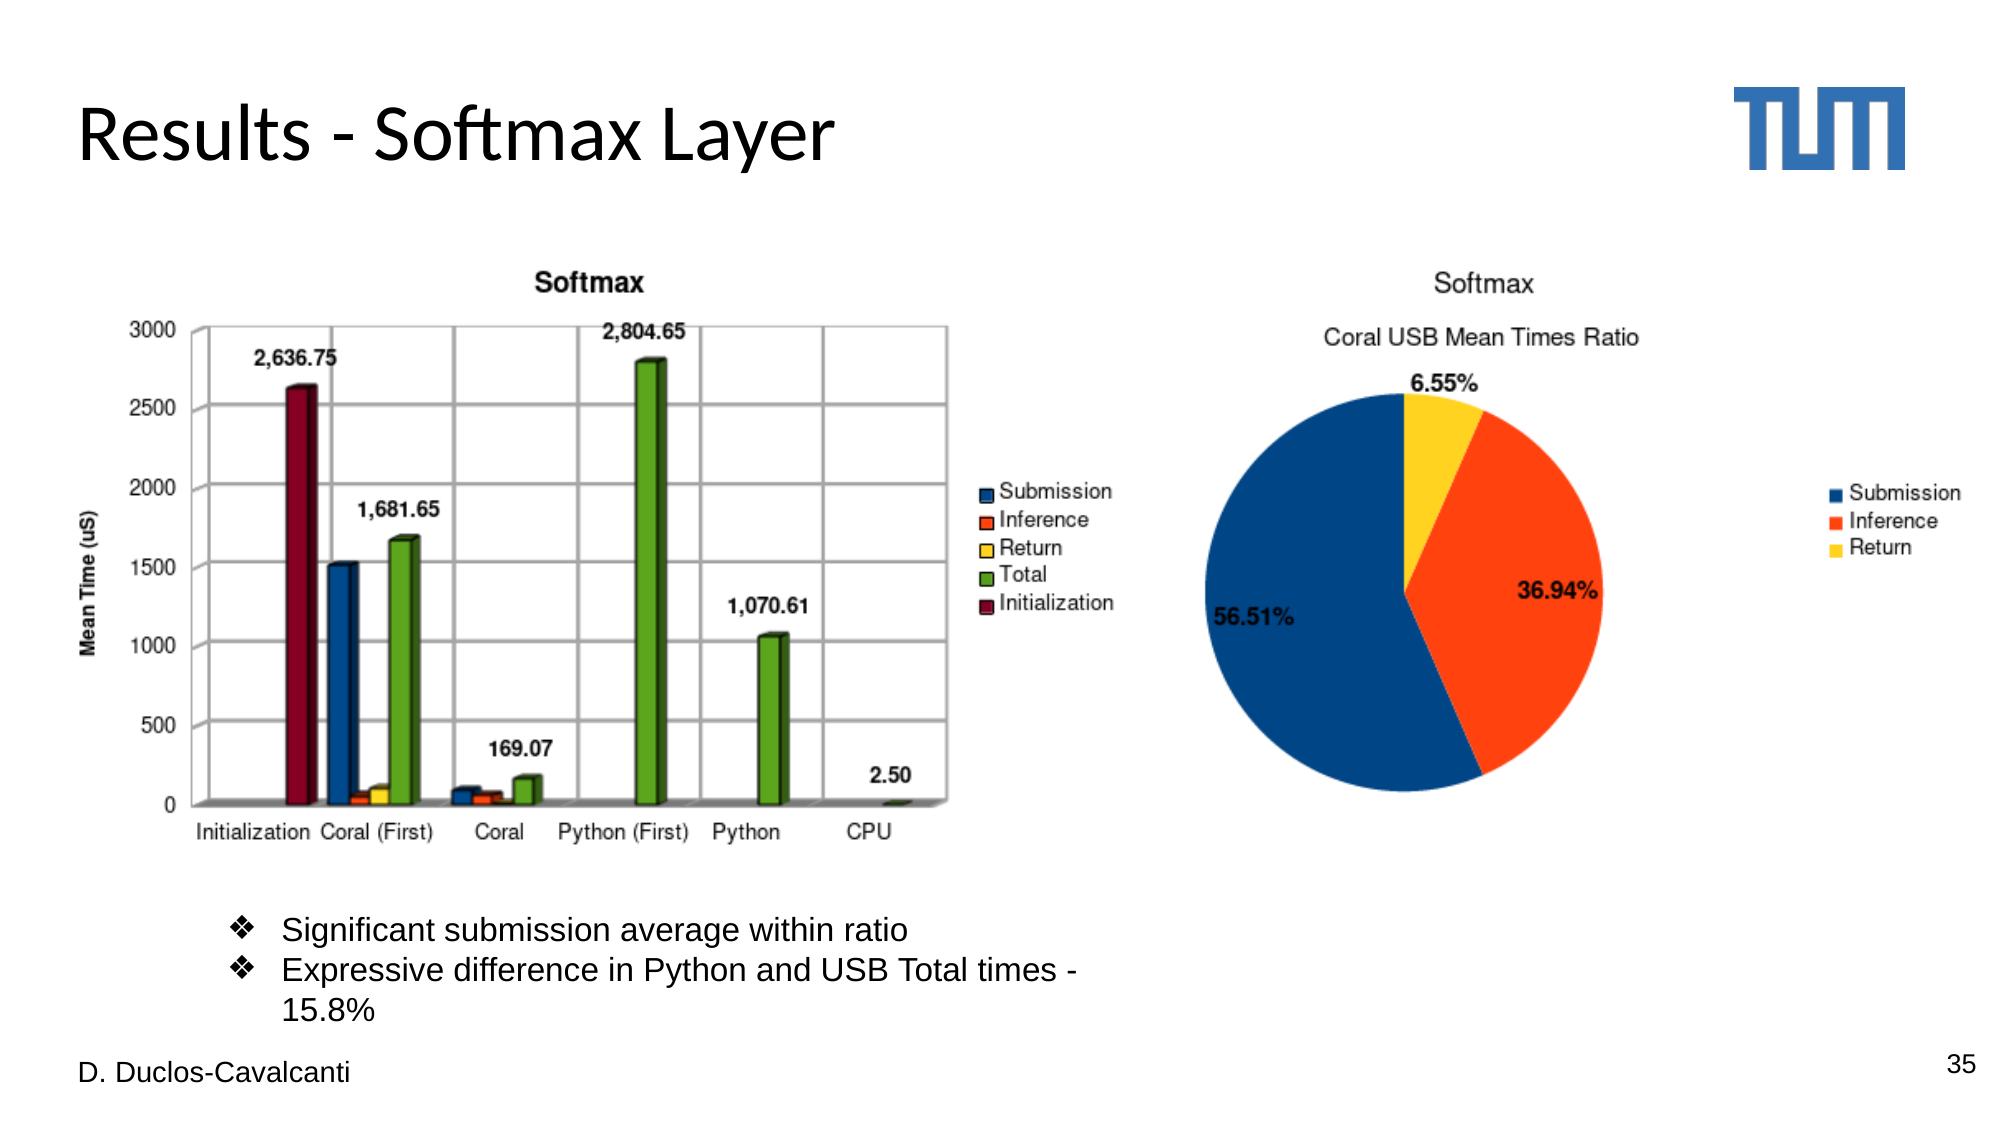

Results - Softmax Layer
Significant submission average within ratio
Expressive difference in Python and USB Total times - 15.8%
D. Duclos-Cavalcanti